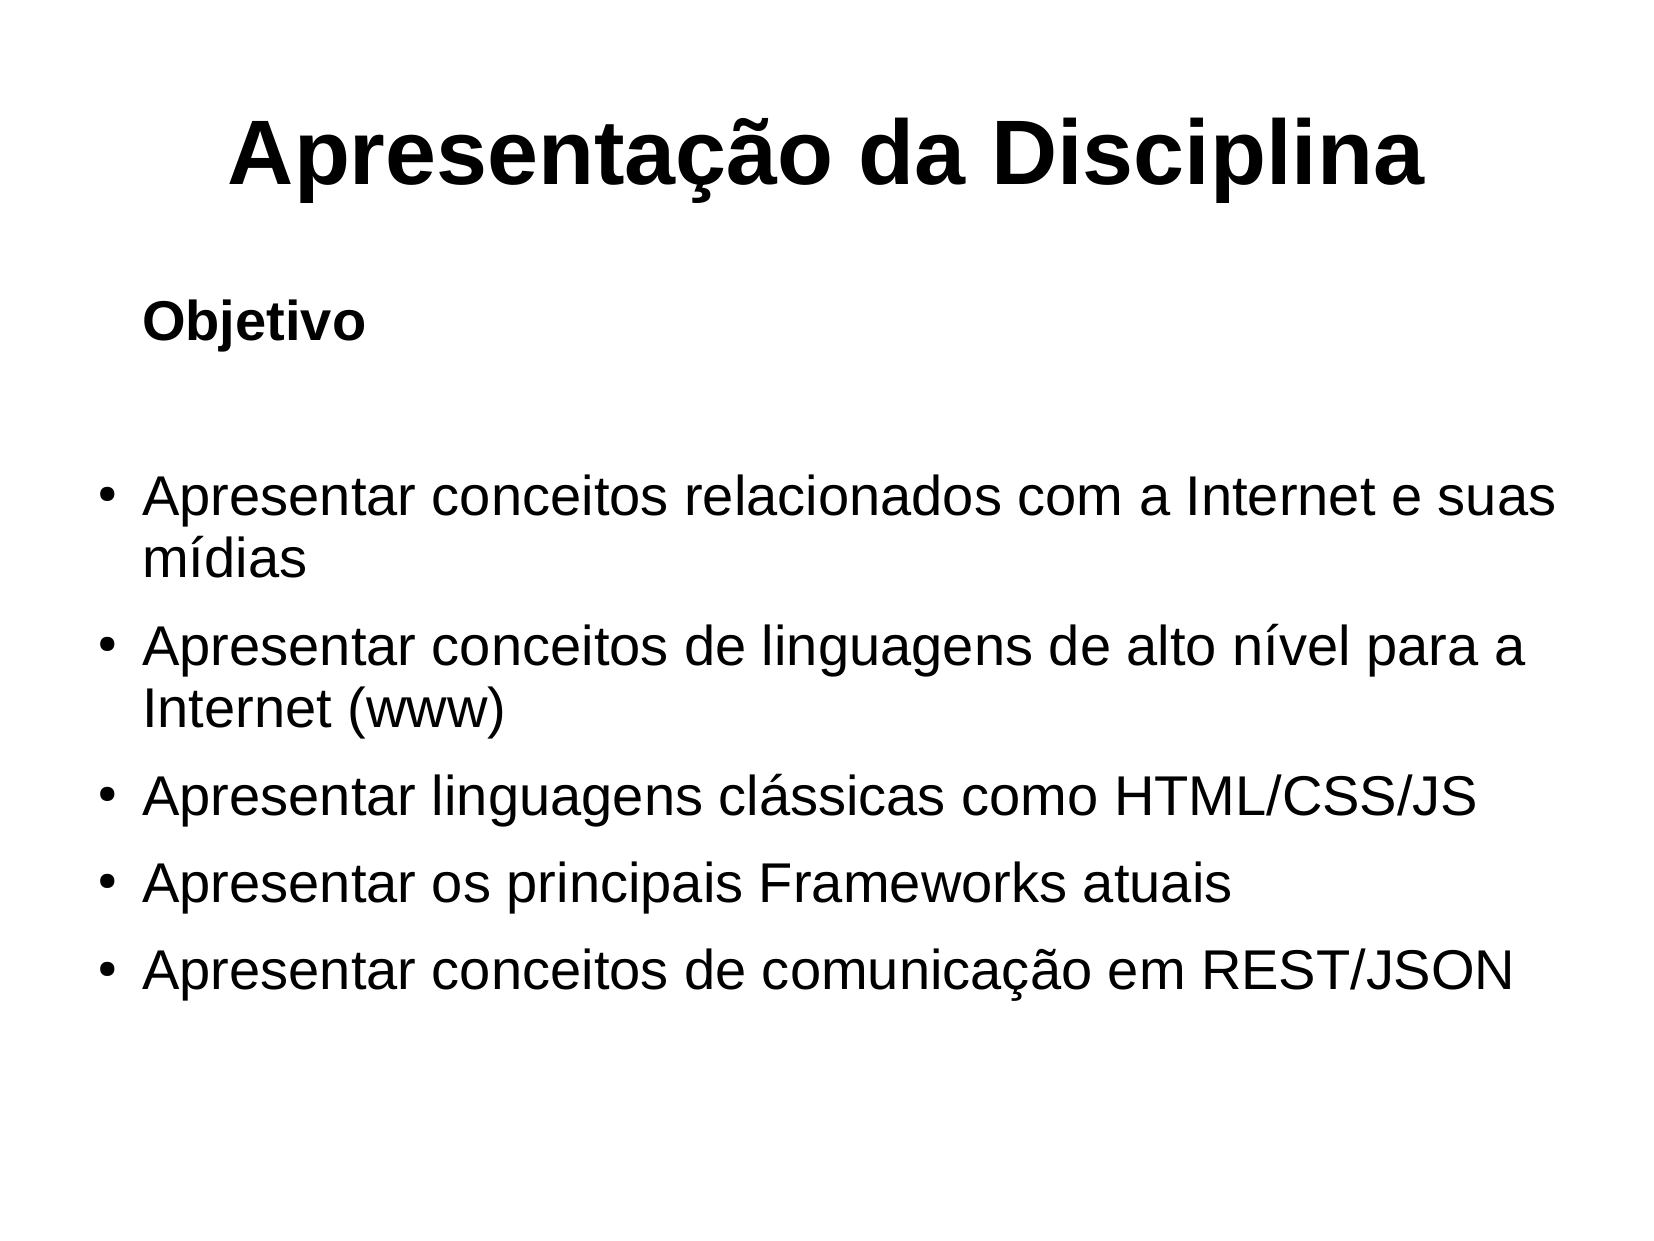

# Apresentação da Disciplina
Objetivo
Apresentar conceitos relacionados com a Internet e suas mídias
Apresentar conceitos de linguagens de alto nível para a Internet (www)
Apresentar linguagens clássicas como HTML/CSS/JS
Apresentar os principais Frameworks atuais
Apresentar conceitos de comunicação em REST/JSON